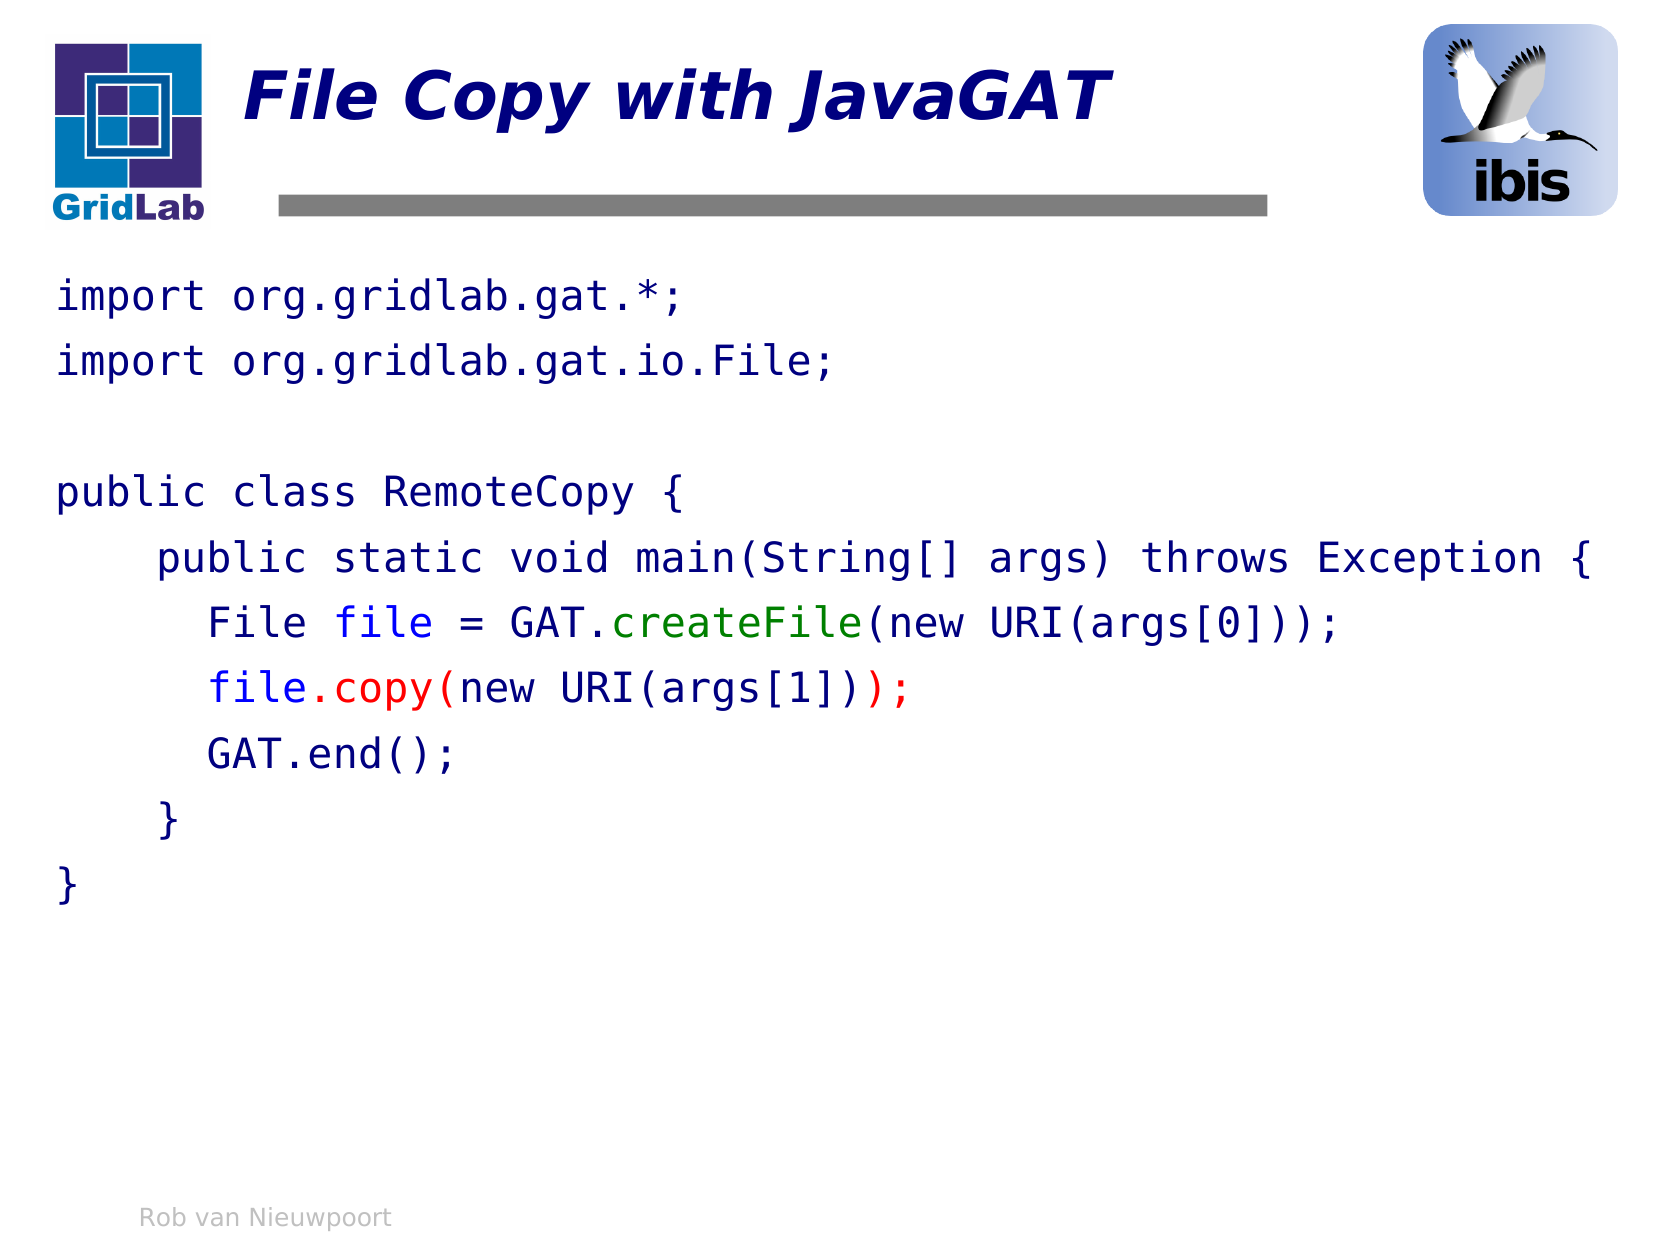

# File Copy with JavaGAT
import org.gridlab.gat.*;
import org.gridlab.gat.io.File;
public class RemoteCopy {
 public static void main(String[] args) throws Exception {
 File file = GAT.createFile(new URI(args[0]));
 file.copy(new URI(args[1]));
 GAT.end();
 }
}